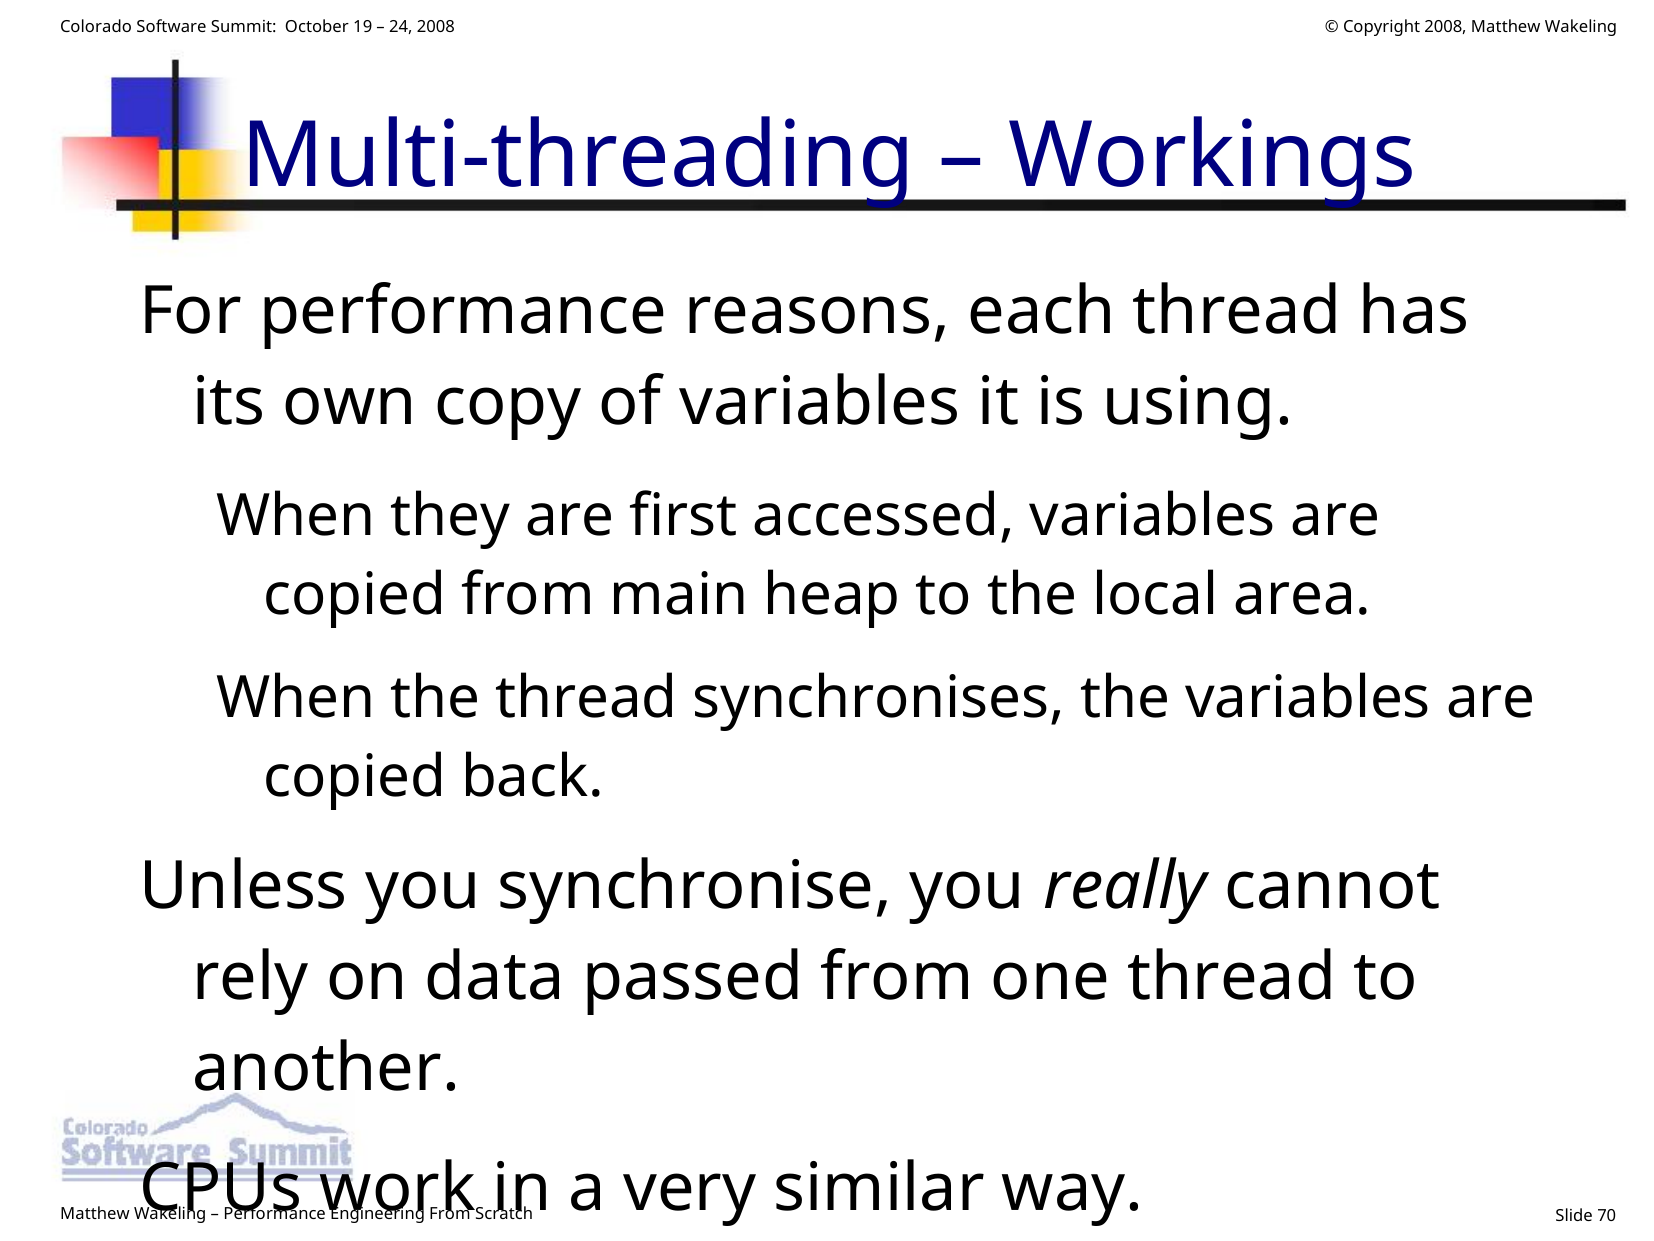

# Multi-threading – Workings
For performance reasons, each thread has its own copy of variables it is using.
When they are first accessed, variables are copied from main heap to the local area.
When the thread synchronises, the variables are copied back.
Unless you synchronise, you really cannot rely on data passed from one thread to another.
CPUs work in a very similar way.